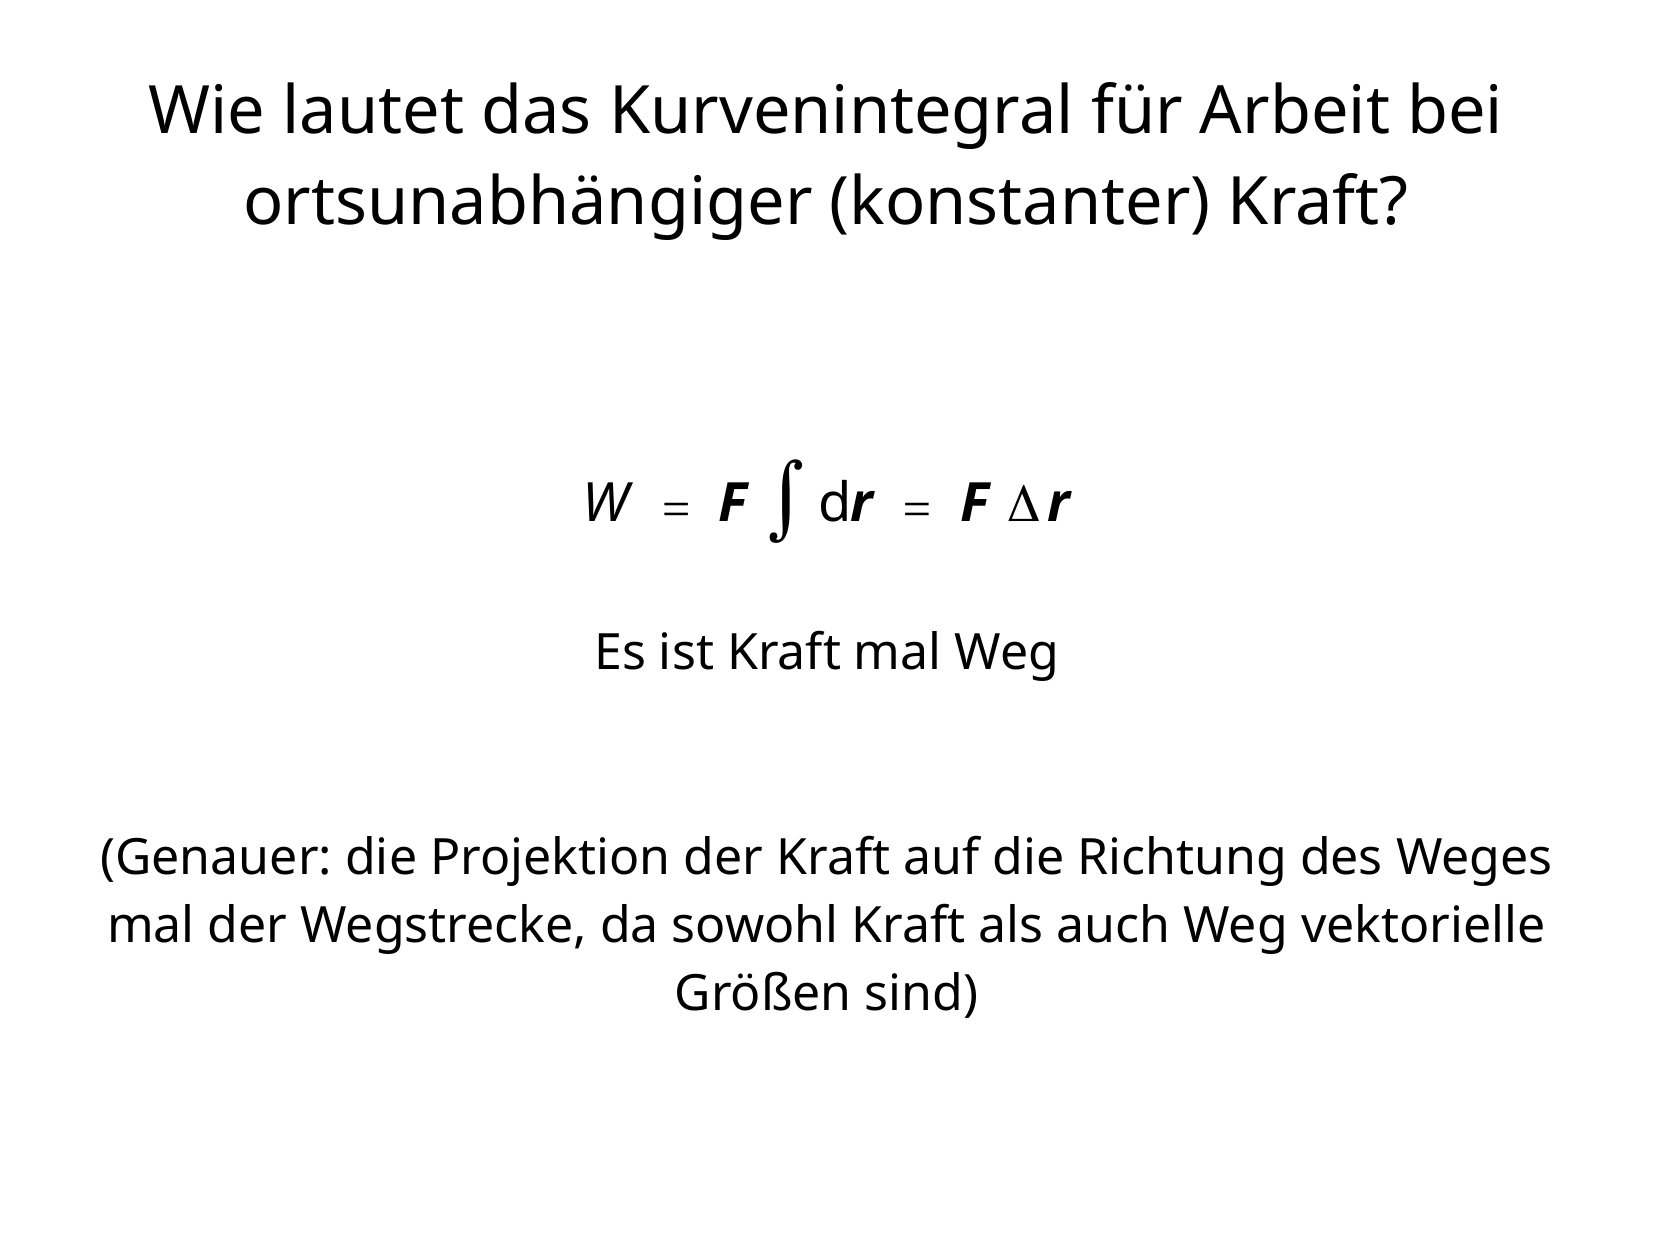

# Wie lautet das Kurvenintegral für Arbeit bei ortsunabhängiger (konstanter) Kraft?
Es ist Kraft mal Weg
(Genauer: die Projektion der Kraft auf die Richtung des Weges mal der Wegstrecke, da sowohl Kraft als auch Weg vektorielle Größen sind)